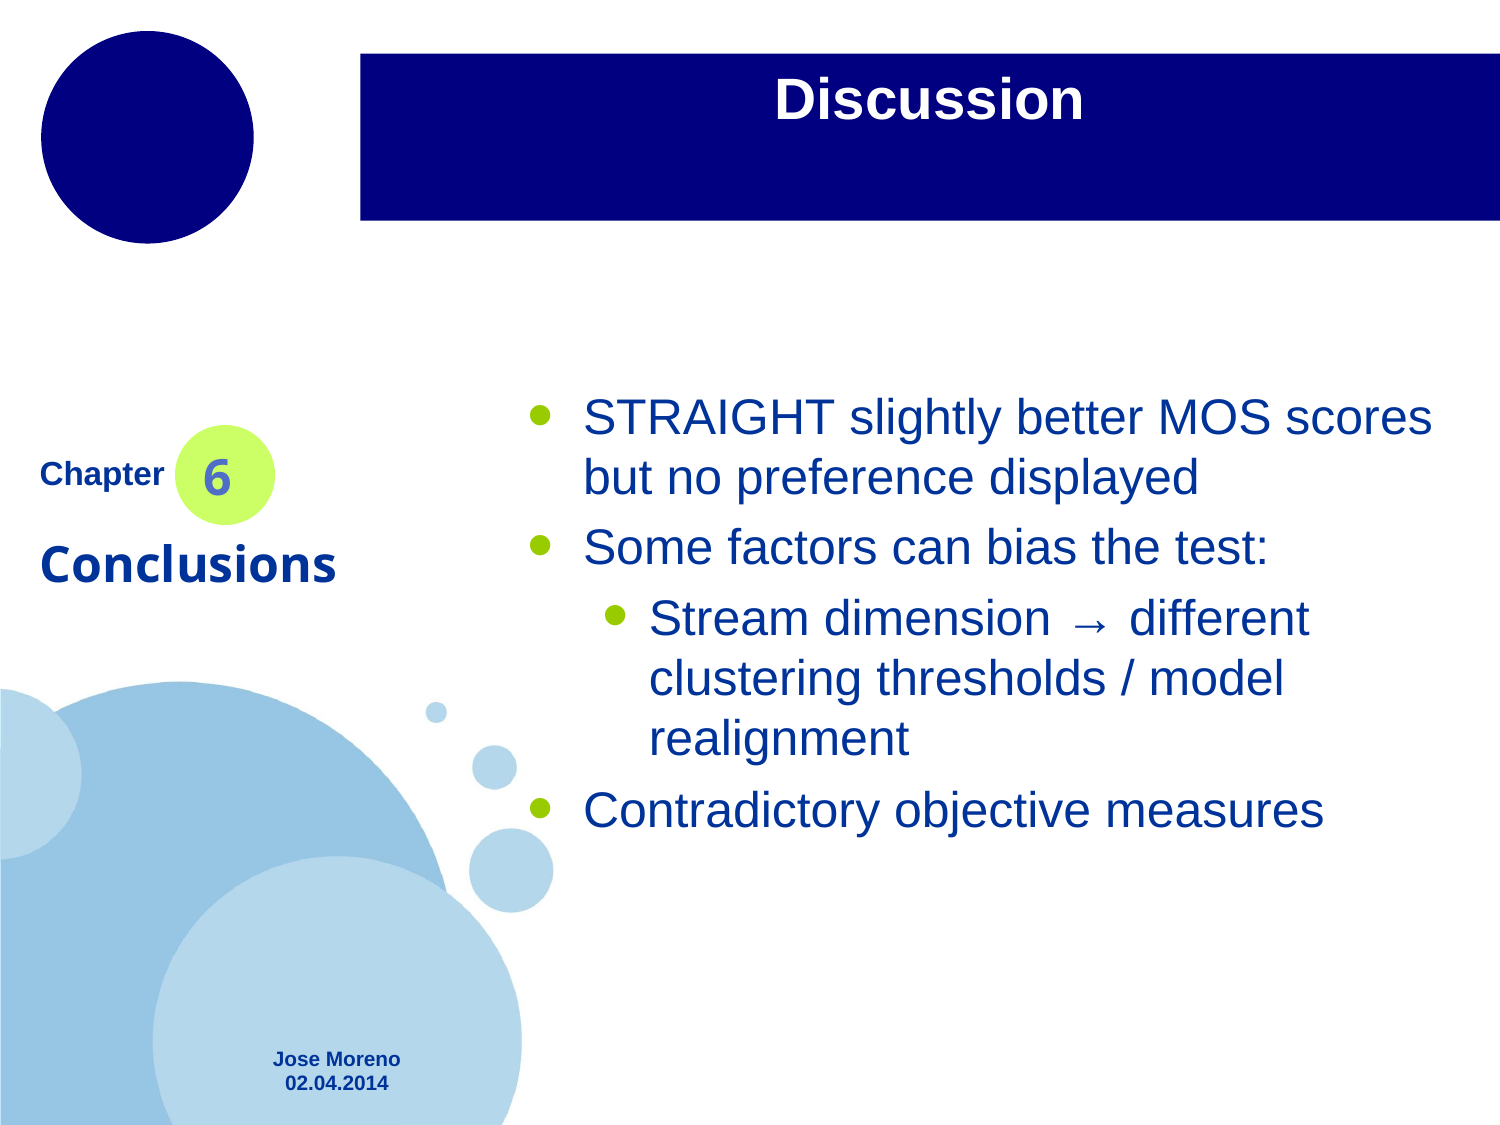

# Discussion
STRAIGHT slightly better MOS scores but no preference displayed
Some factors can bias the test:
Stream dimension → different clustering thresholds / model realignment
Contradictory objective measures
6
Chapter
Conclusions